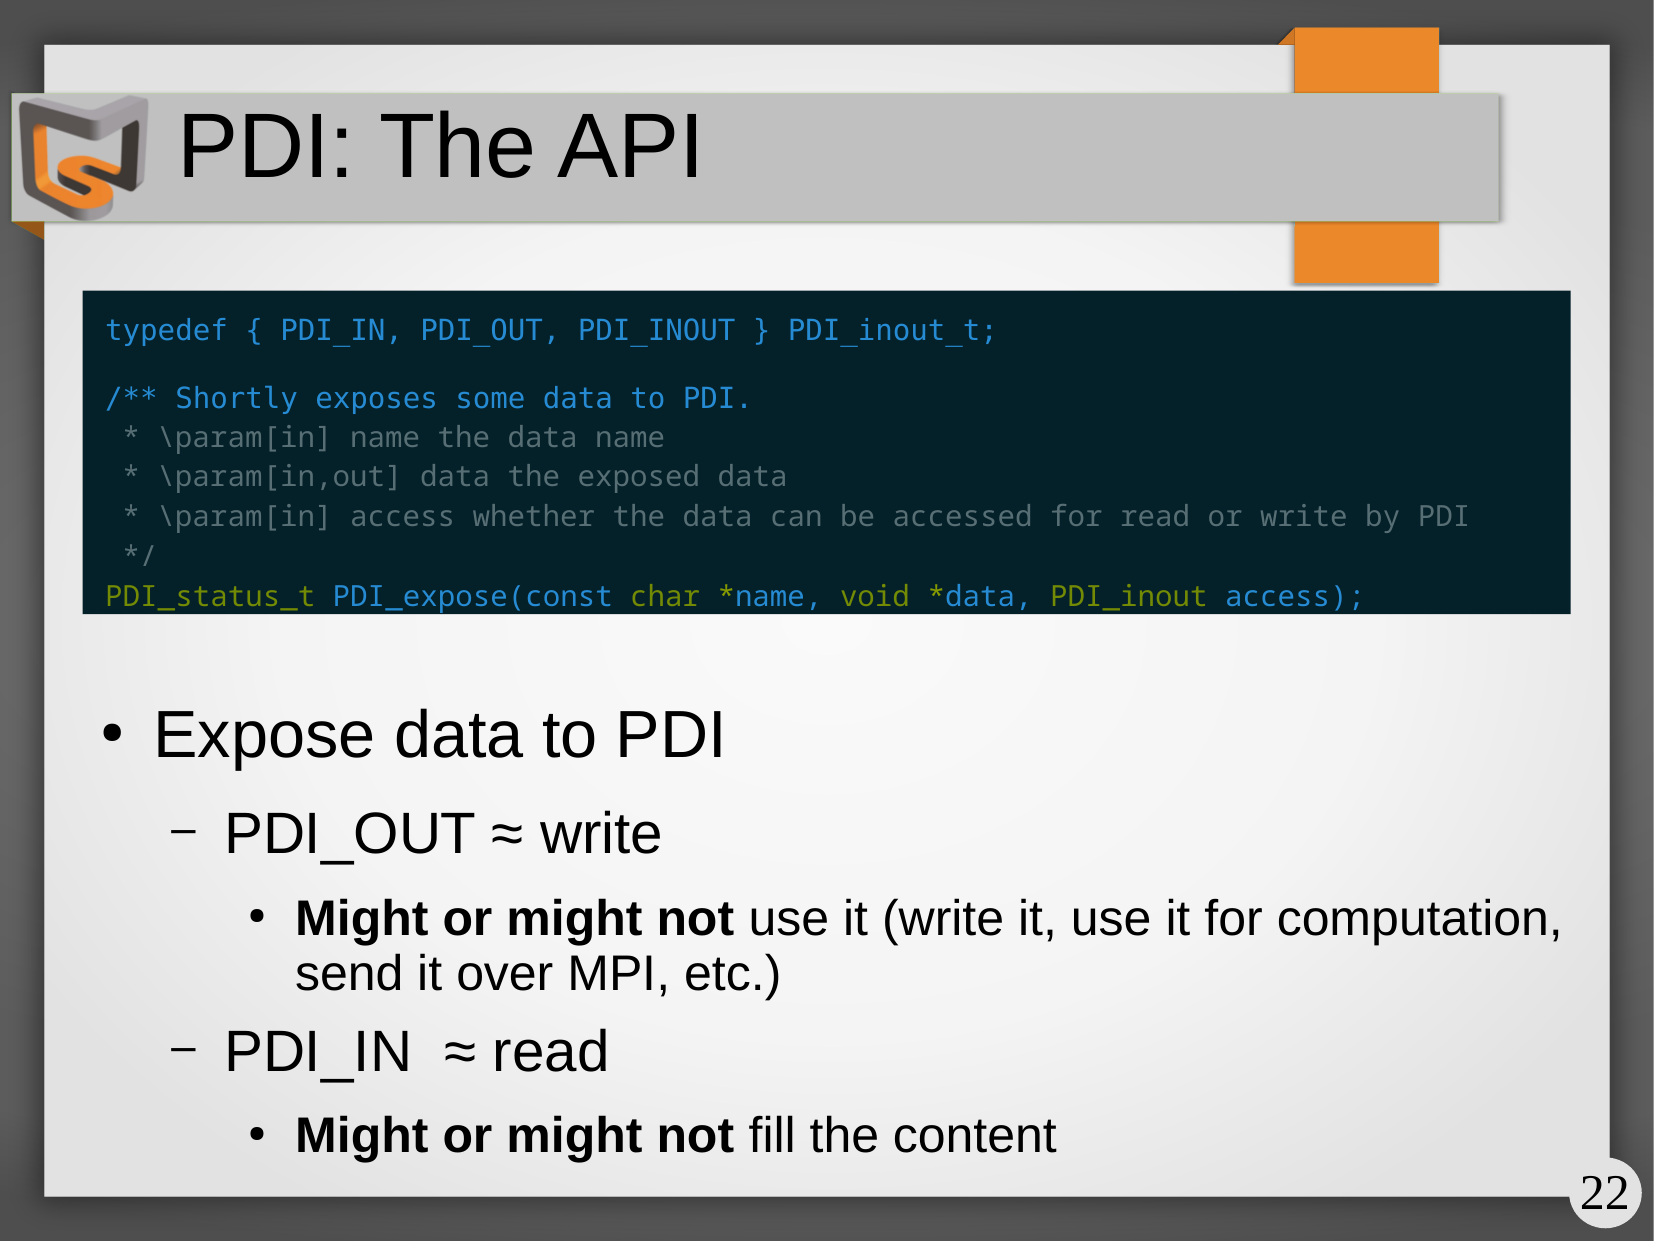

# PDI: The API
typedef { PDI_IN, PDI_OUT, PDI_INOUT } PDI_inout_t;
/** Shortly exposes some data to PDI.
 * \param[in] name the data name
 * \param[in,out] data the exposed data
 * \param[in] access whether the data can be accessed for read or write by PDI
 */
PDI_status_t PDI_expose(const char *name, void *data, PDI_inout access);
Expose data to PDI
PDI_OUT ≈ write
Might or might not use it (write it, use it for computation, send it over MPI, etc.)
PDI_IN ≈ read
Might or might not fill the content